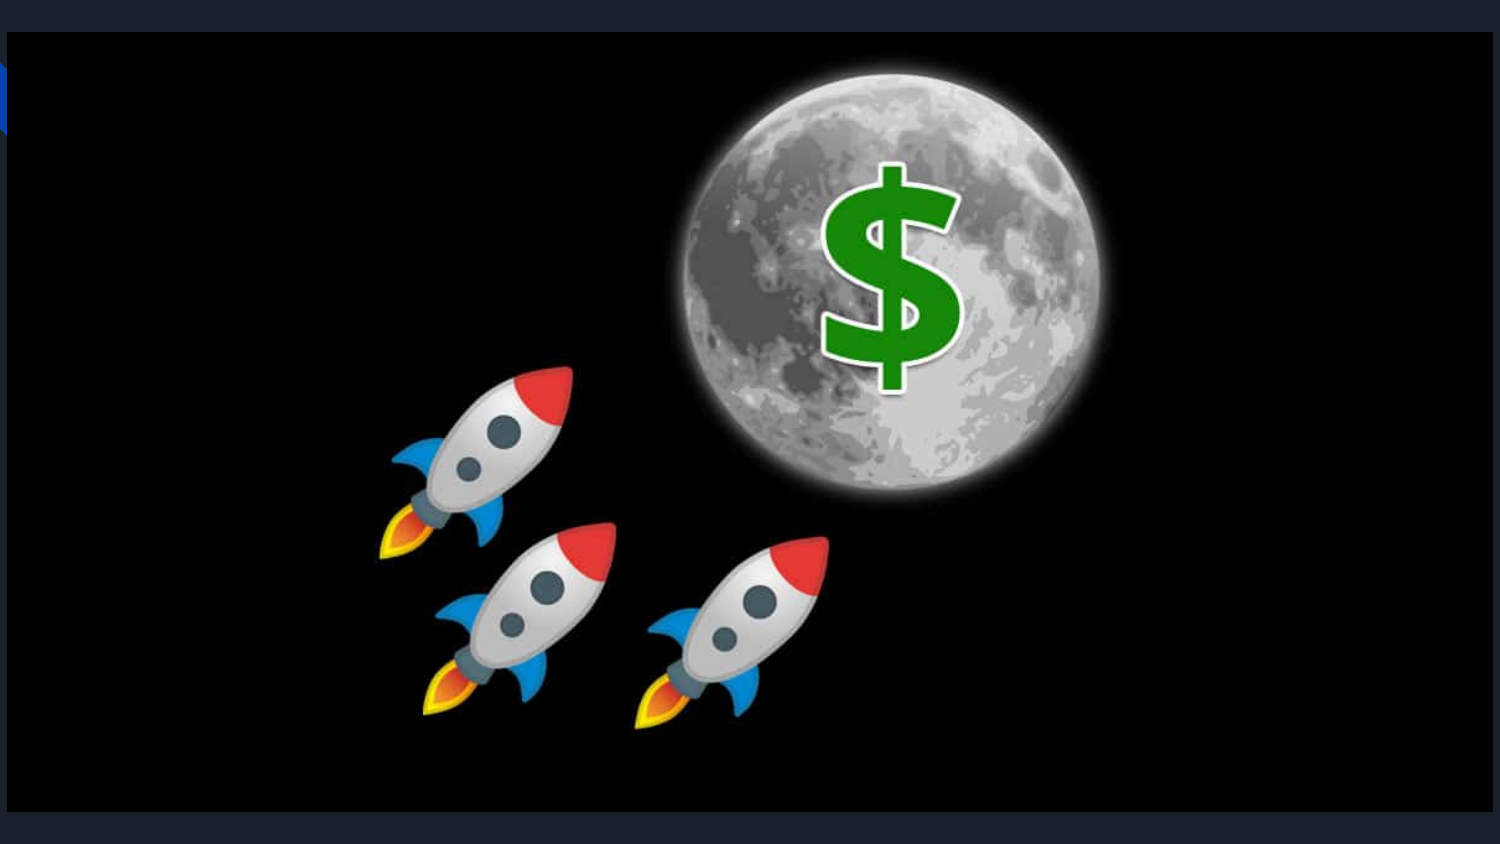

# Financial Feasibility Plan
Main Source of Funding: Donation
Goal should be self service
The amount we expect from donations per period R30 000 (small bills)
The amount of upfront capital drawn from local business R50 000 (they make R500 a day)
The amount expended on the domain name, protection services and hosting R378 a year
If we get all the funding we have enough capital to run the website for 2 centuries and still have some to cash to spare.